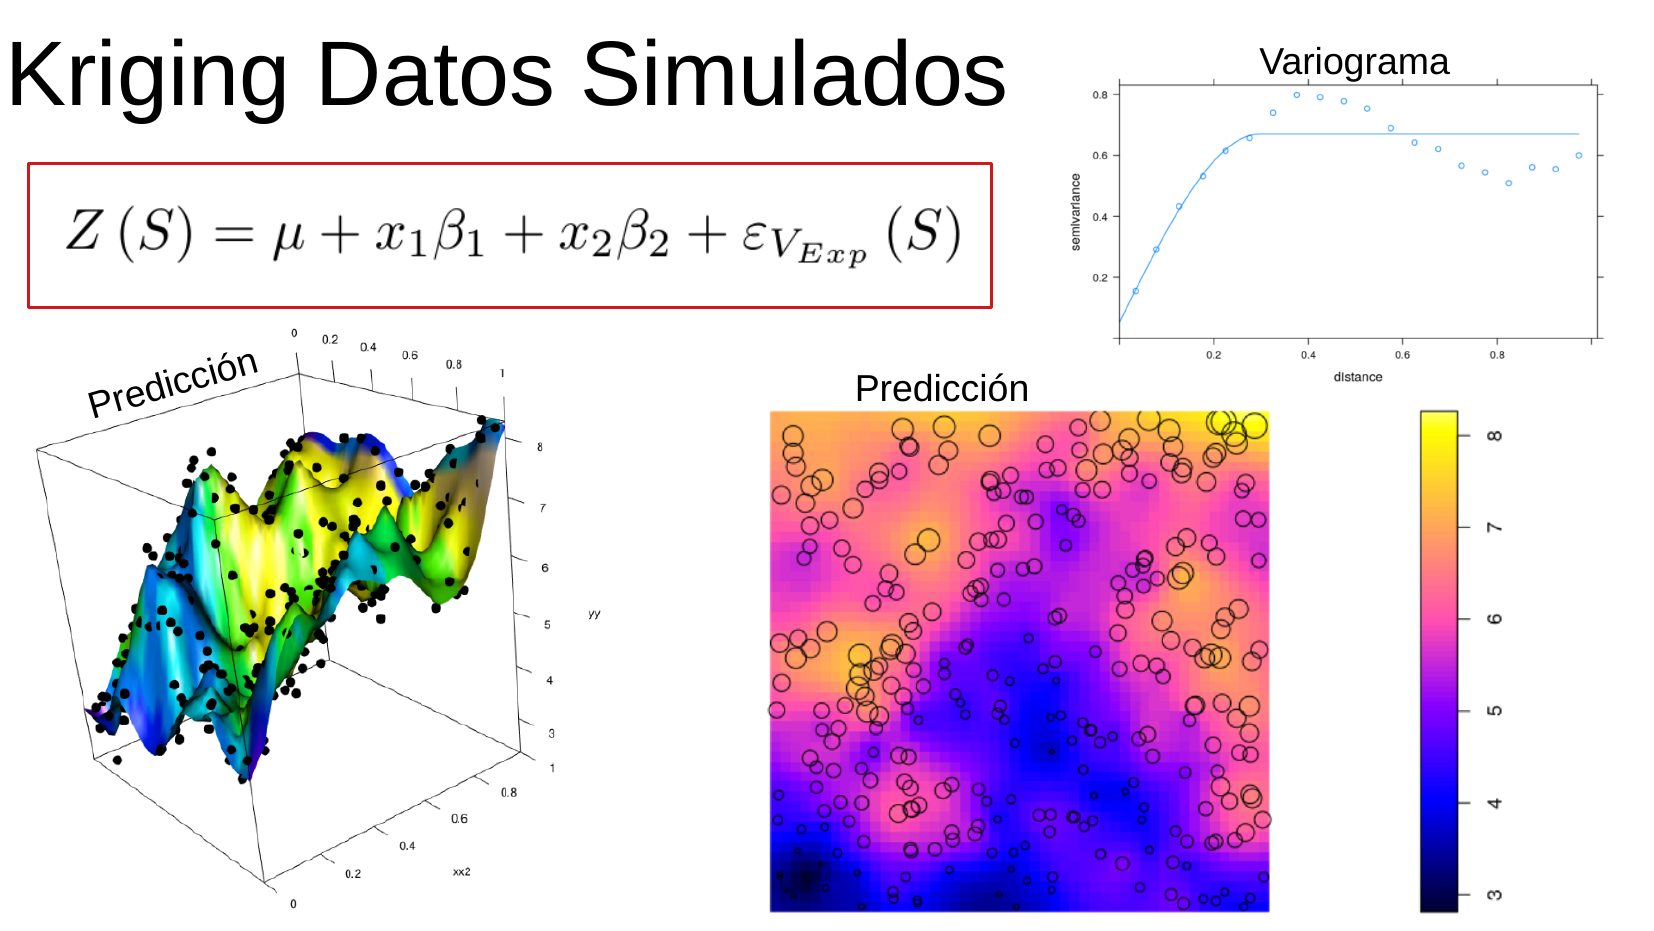

# Kriging Datos Simulados
Variograma
Predicción
Predicción